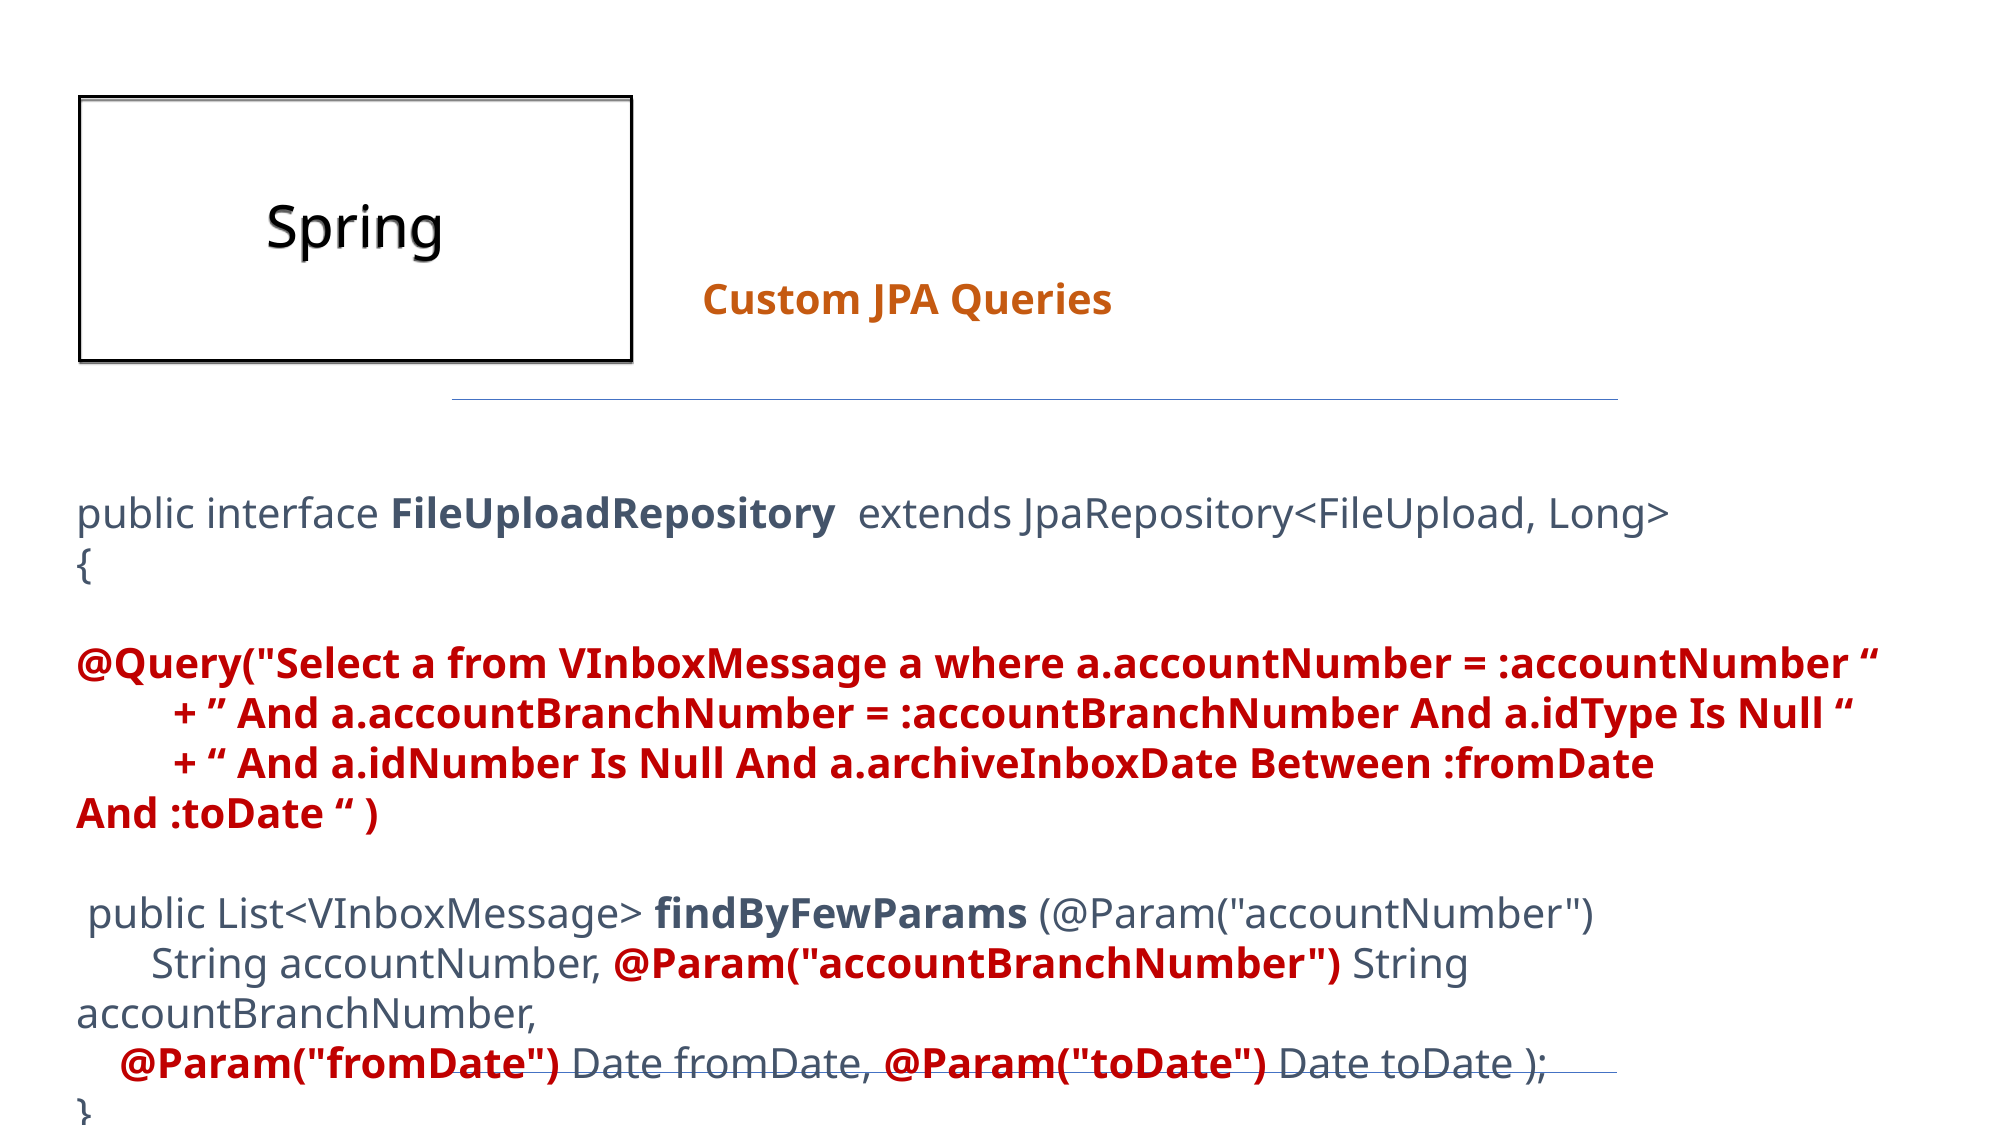

# Spring
Custom JPA Queries
public interface FileUploadRepository  extends JpaRepository<FileUpload, Long>
{
@Query("Select a from VInboxMessage a where a.accountNumber = :accountNumber “
 + ” And a.accountBranchNumber = :accountBranchNumber And a.idType Is Null “
    + “ And a.idNumber Is Null And a.archiveInboxDate Between :fromDate And :toDate “ )
 public List<VInboxMessage> findByFewParams (@Param("accountNumber")
	String accountNumber, @Param("accountBranchNumber") String accountBranchNumber,
    @Param("fromDate") Date fromDate, @Param("toDate") Date toDate );
}